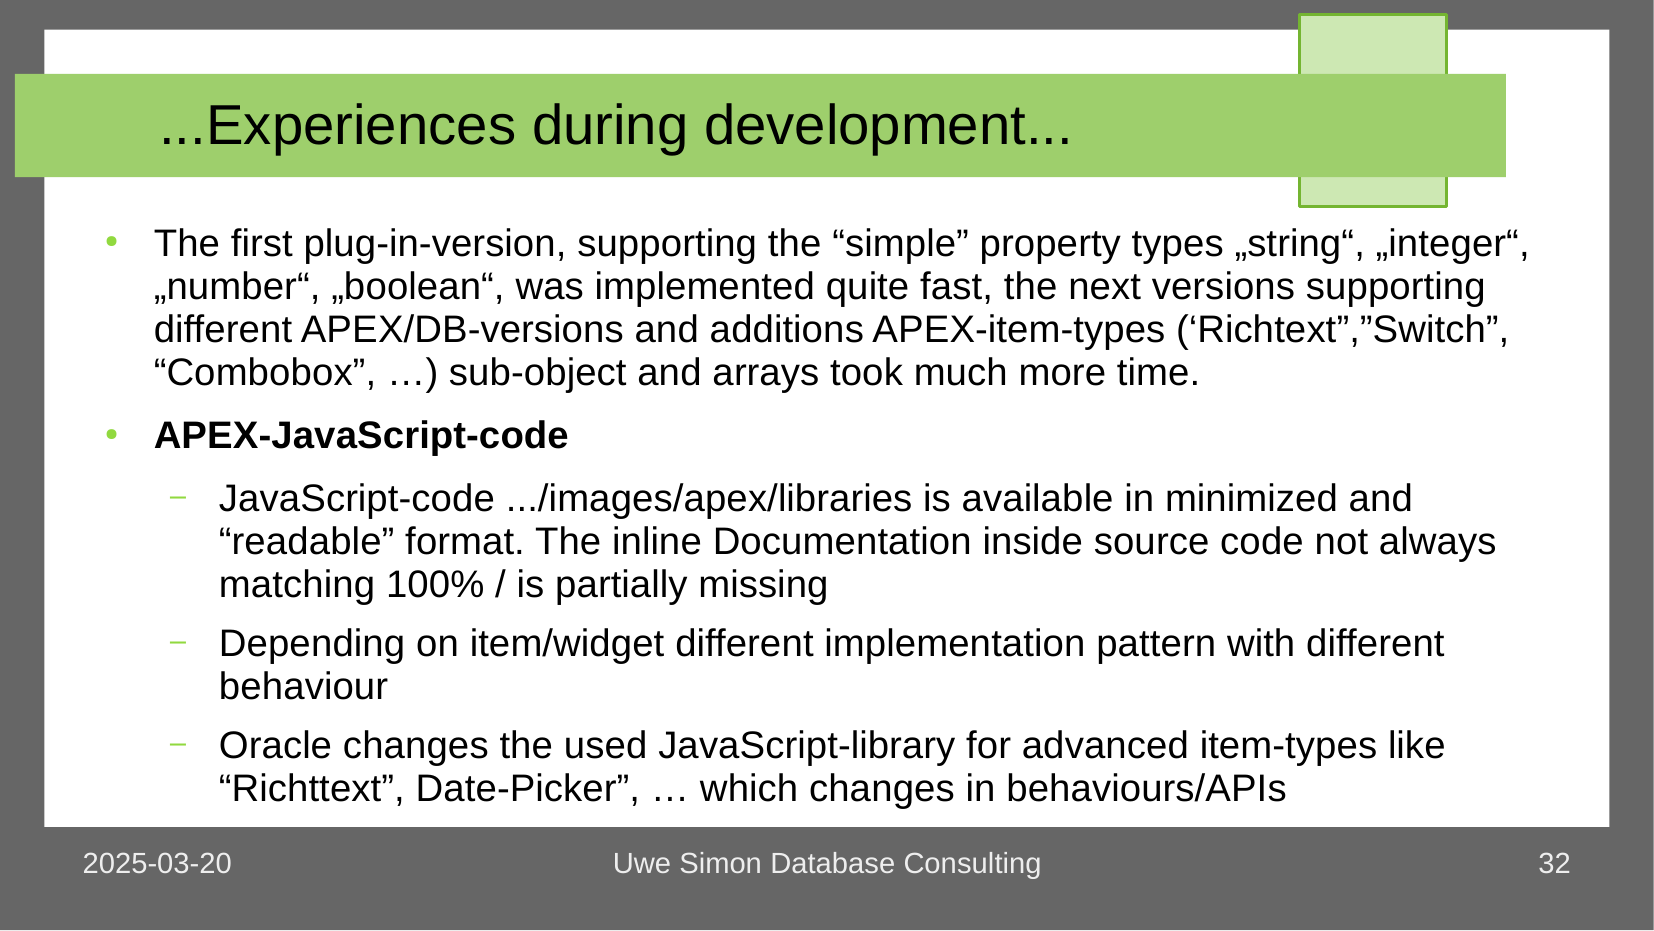

# ...Experiences during development...
The first plug-in-version, supporting the “simple” property types „string“, „integer“, „number“, „boolean“, was implemented quite fast, the next versions supporting different APEX/DB-versions and additions APEX-item-types (‘Richtext”,”Switch”, “Combobox”, …) sub-object and arrays took much more time.
APEX-JavaScript-code
JavaScript-code .../images/apex/libraries is available in minimized and “readable” format. The inline Documentation inside source code not always matching 100% / is partially missing
Depending on item/widget different implementation pattern with different behaviour
Oracle changes the used JavaScript-library for advanced item-types like “Richttext”, Date-Picker”, … which changes in behaviours/APIs
2024-04-24
Uwe Simon Database Consulting
32